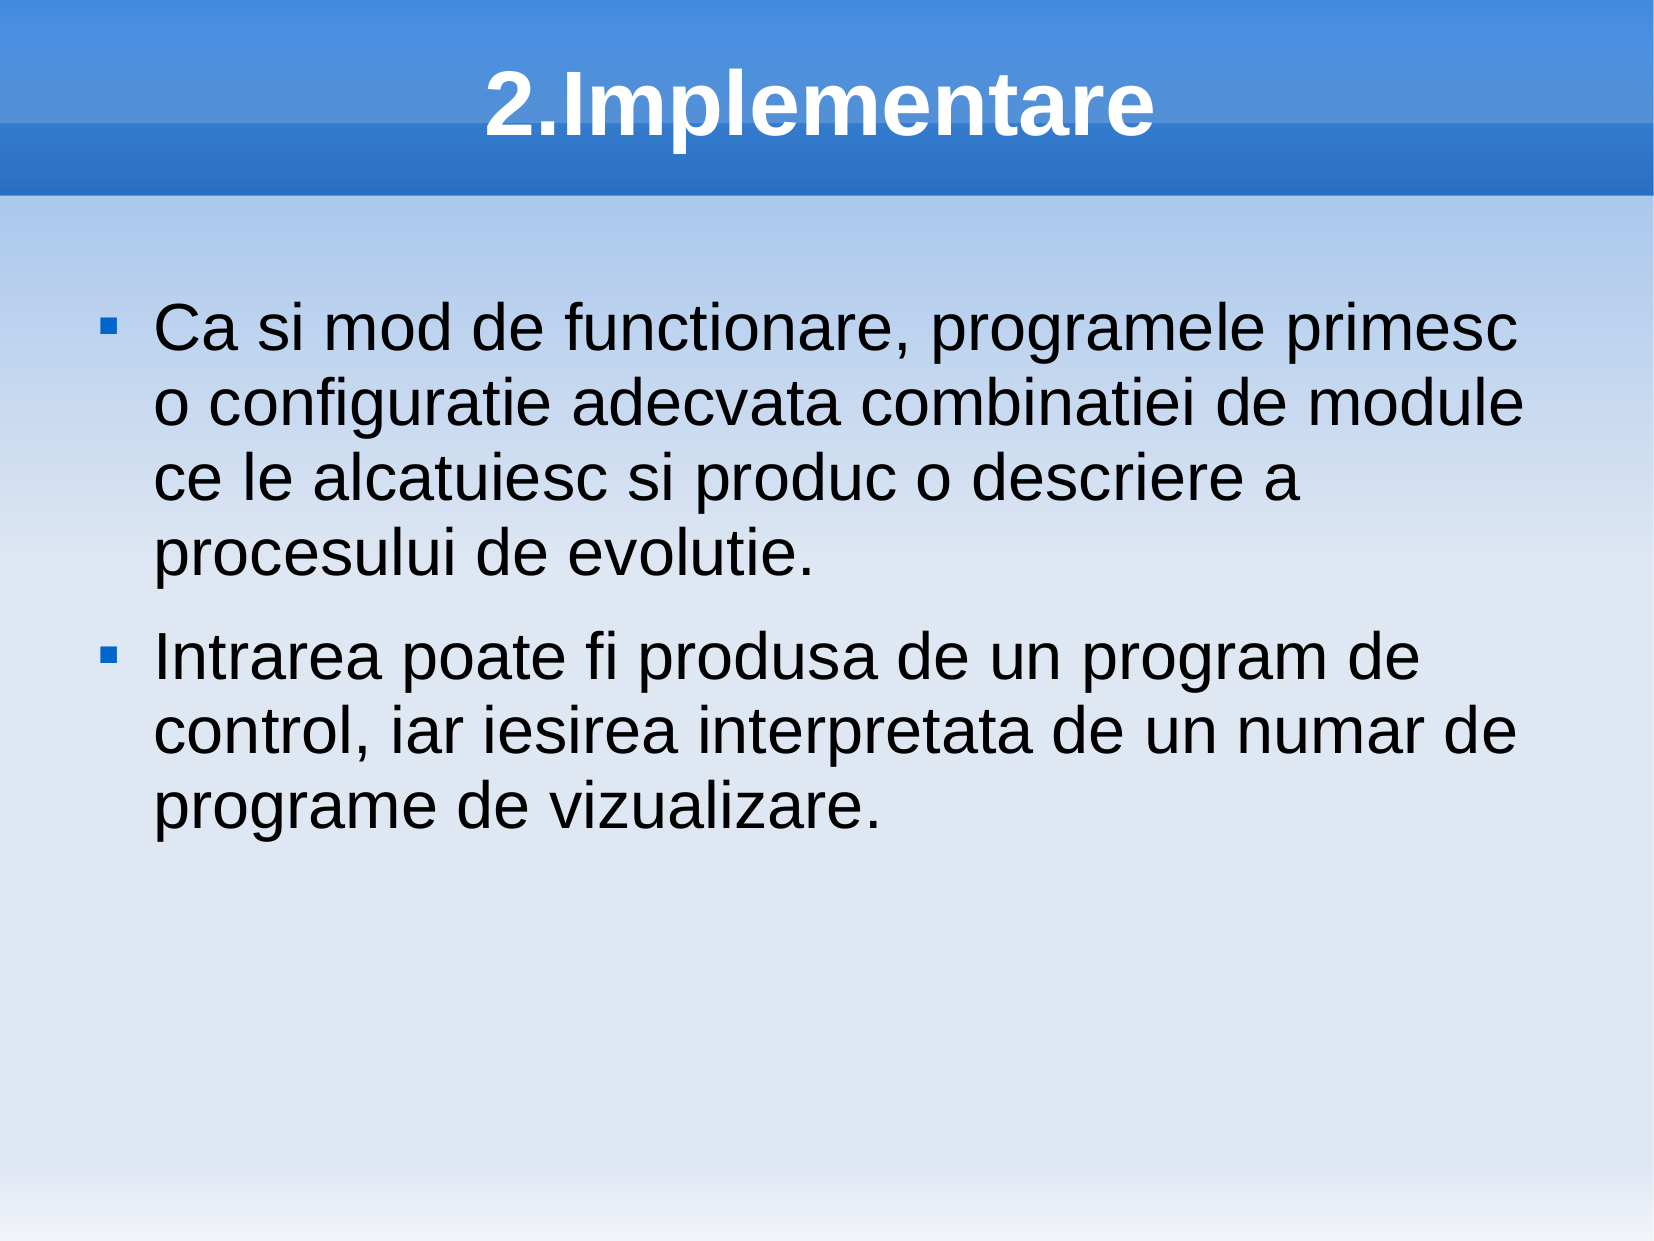

# 2.Implementare
Ca si mod de functionare, programele primesc o configuratie adecvata combinatiei de module ce le alcatuiesc si produc o descriere a procesului de evolutie.
Intrarea poate fi produsa de un program de control, iar iesirea interpretata de un numar de programe de vizualizare.